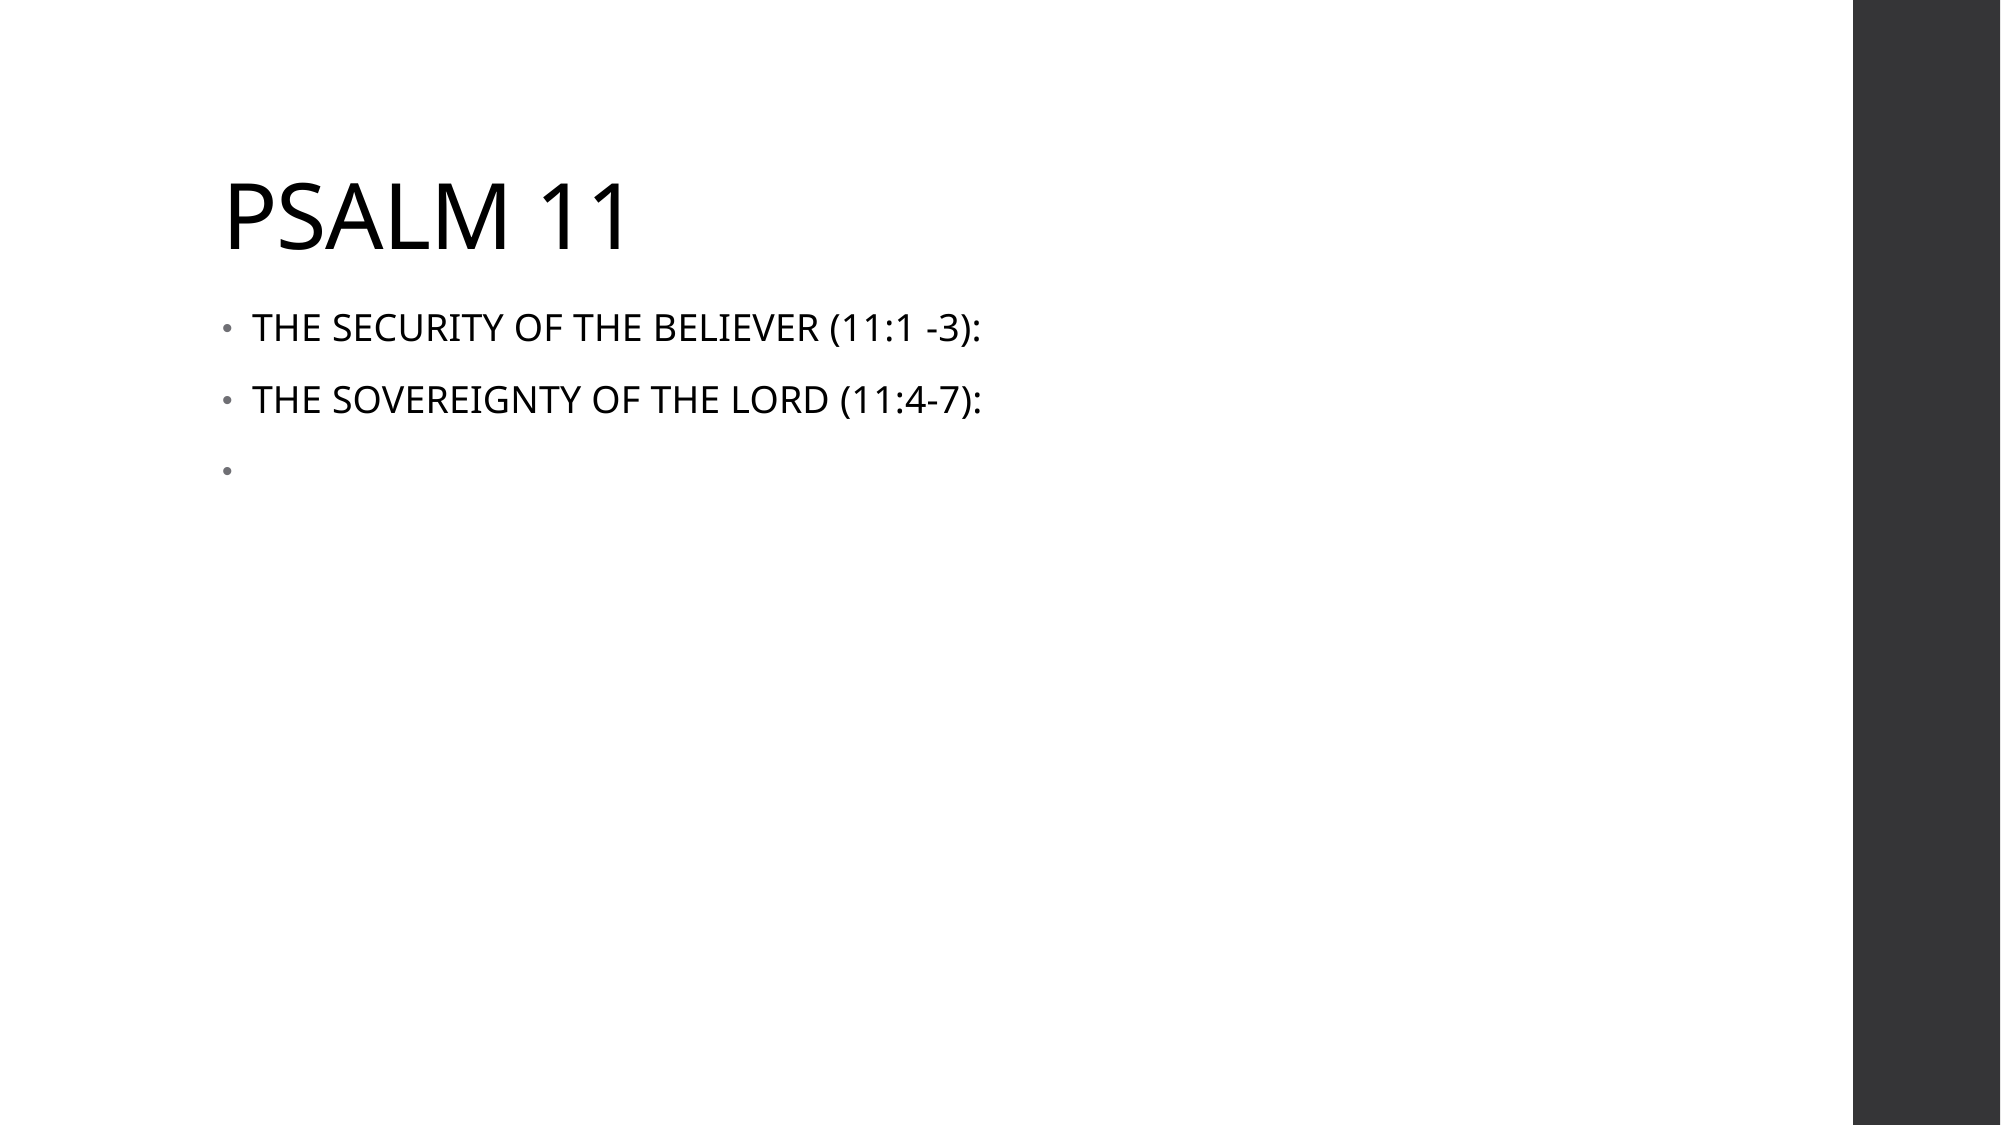

# PSALM 11
THE SECURITY OF THE BELIEVER (11:1 -3):
THE SOVEREIGNTY OF THE LORD (11:4-7):